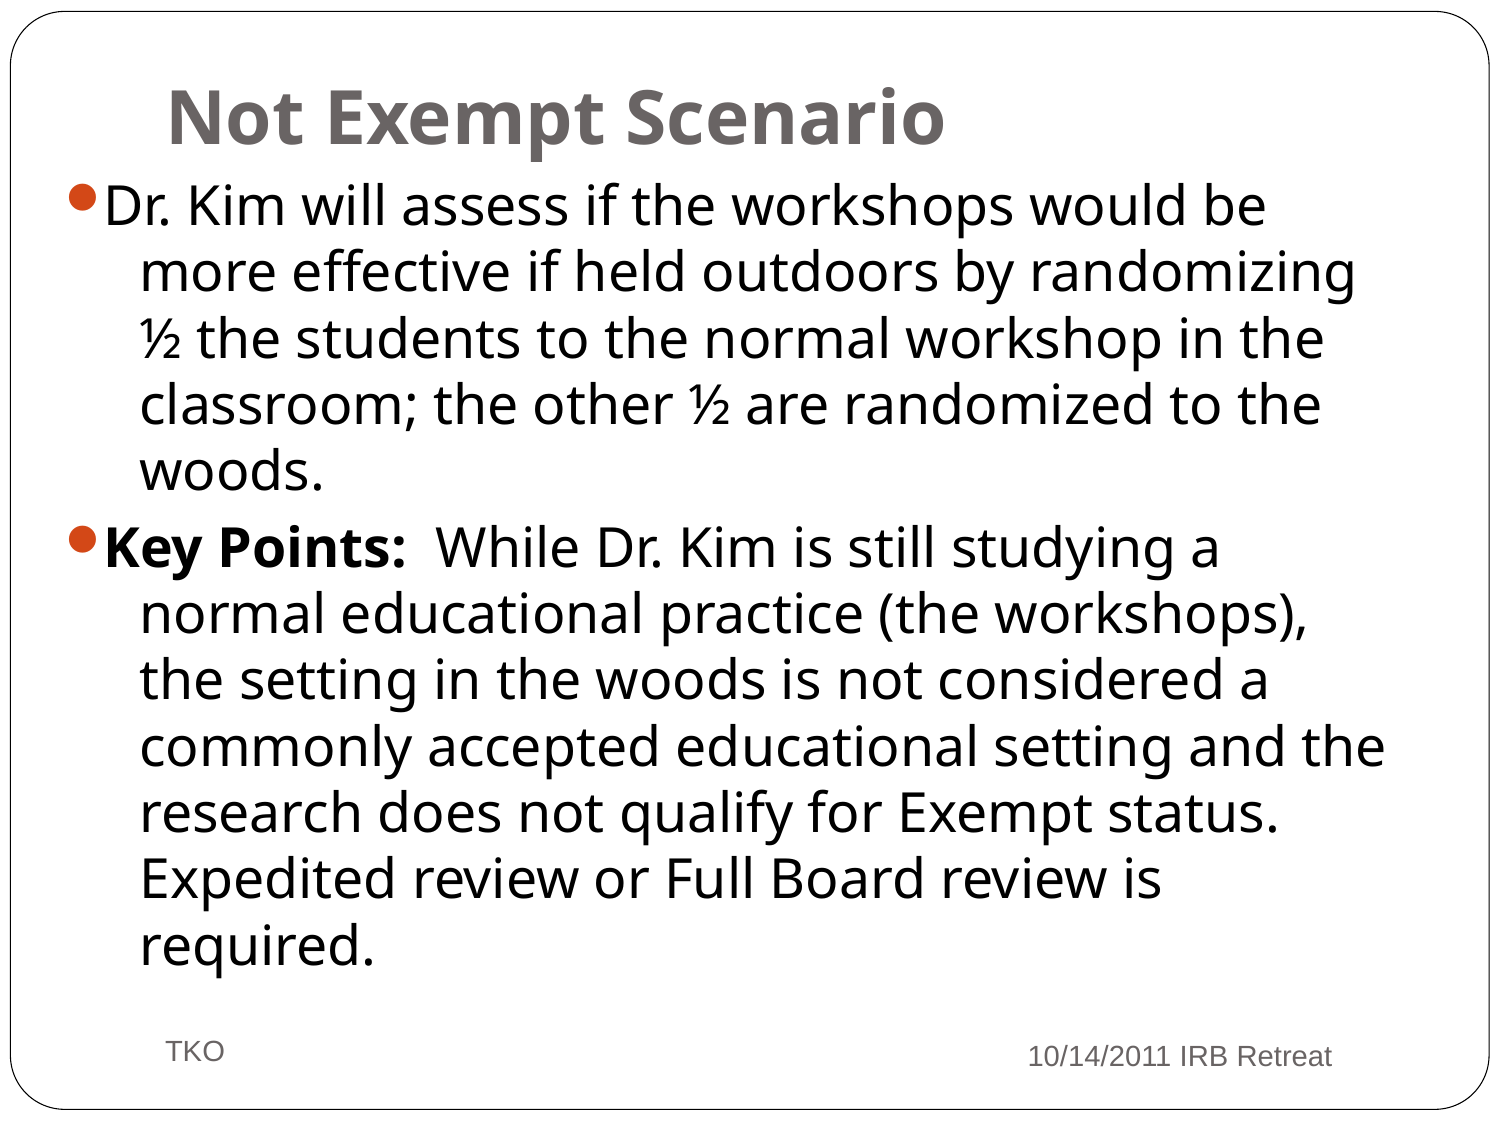

# Not Exempt Scenario
Dr. Kim will assess if the workshops would be more effective if held outdoors by randomizing ½ the students to the normal workshop in the classroom; the other ½ are randomized to the woods.
Key Points: While Dr. Kim is still studying a normal educational practice (the workshops), the setting in the woods is not considered a commonly accepted educational setting and the research does not qualify for Exempt status. Expedited review or Full Board review is required.
TKO
10/14/2011 IRB Retreat